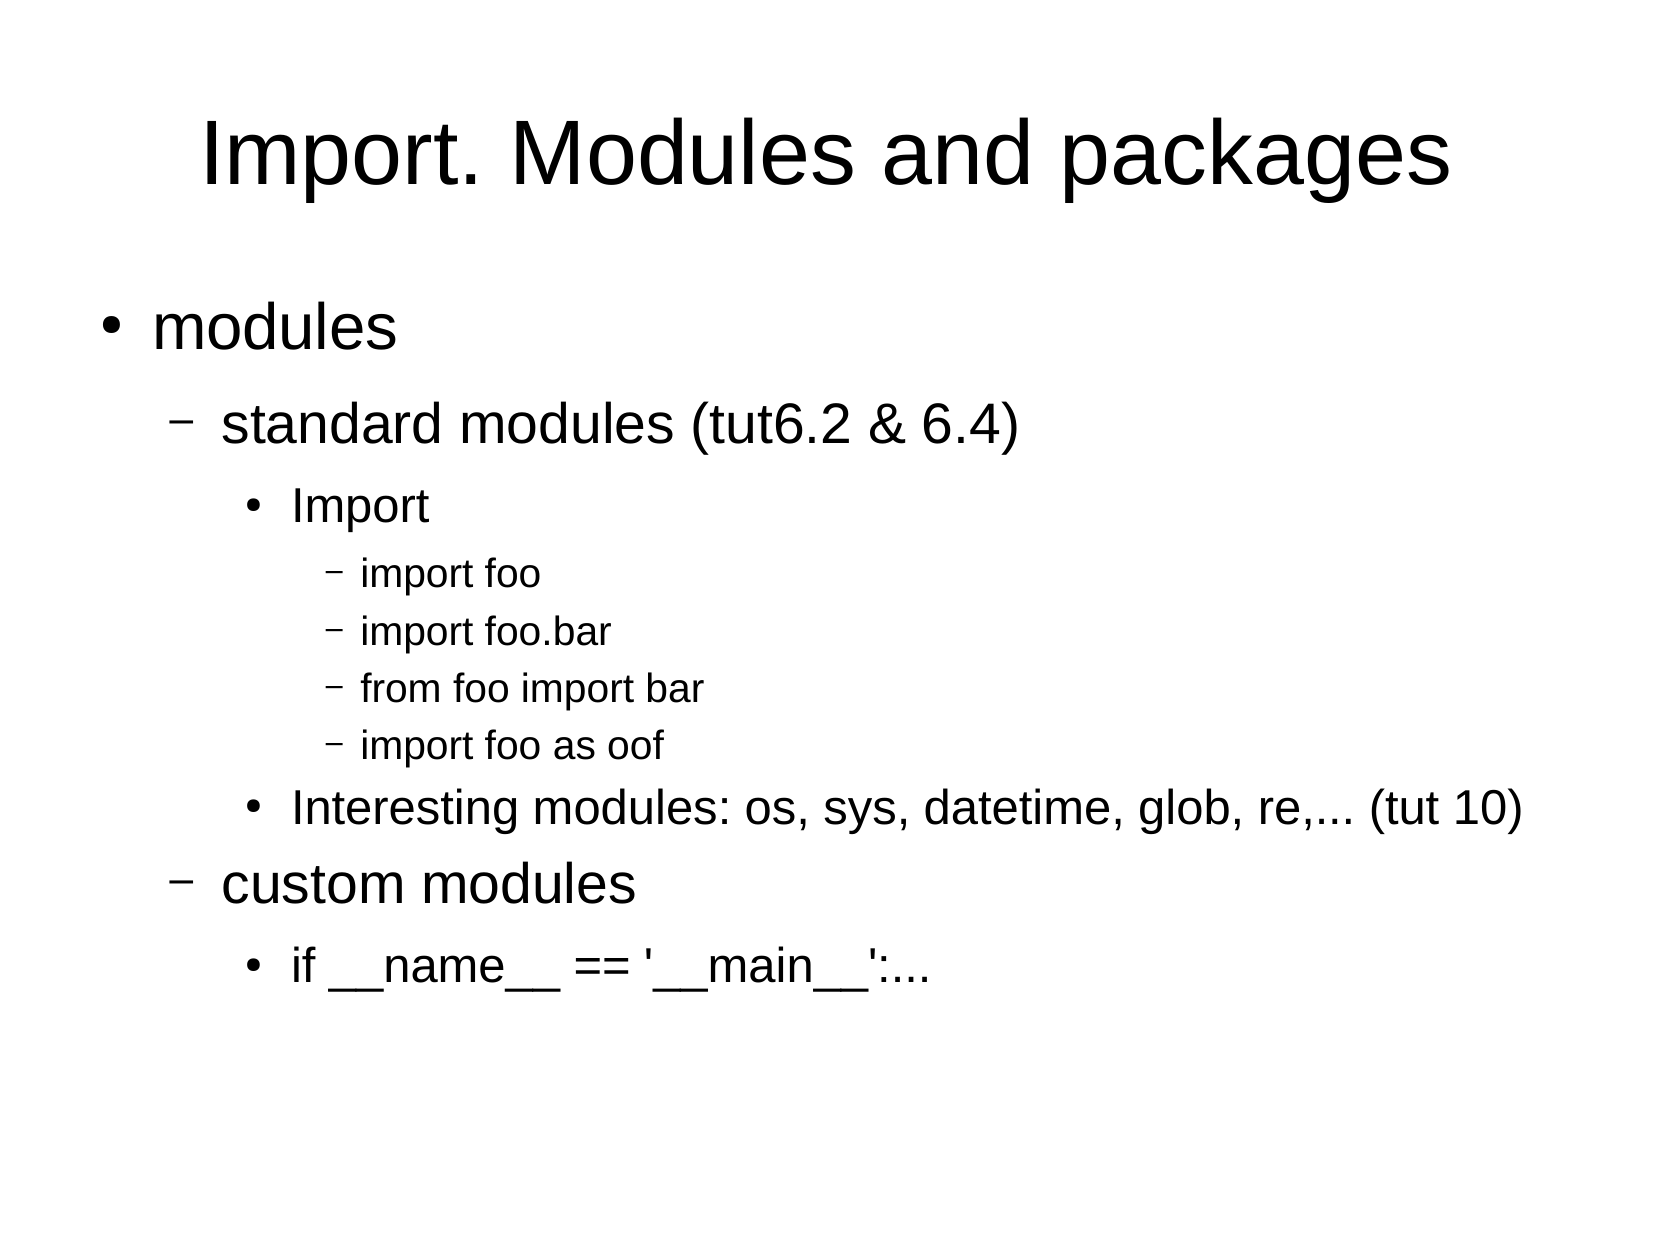

# Import. Modules and packages
modules
standard modules (tut6.2 & 6.4)
Import
import foo
import foo.bar
from foo import bar
import foo as oof
Interesting modules: os, sys, datetime, glob, re,... (tut 10)
custom modules
if __name__ == '__main__':...